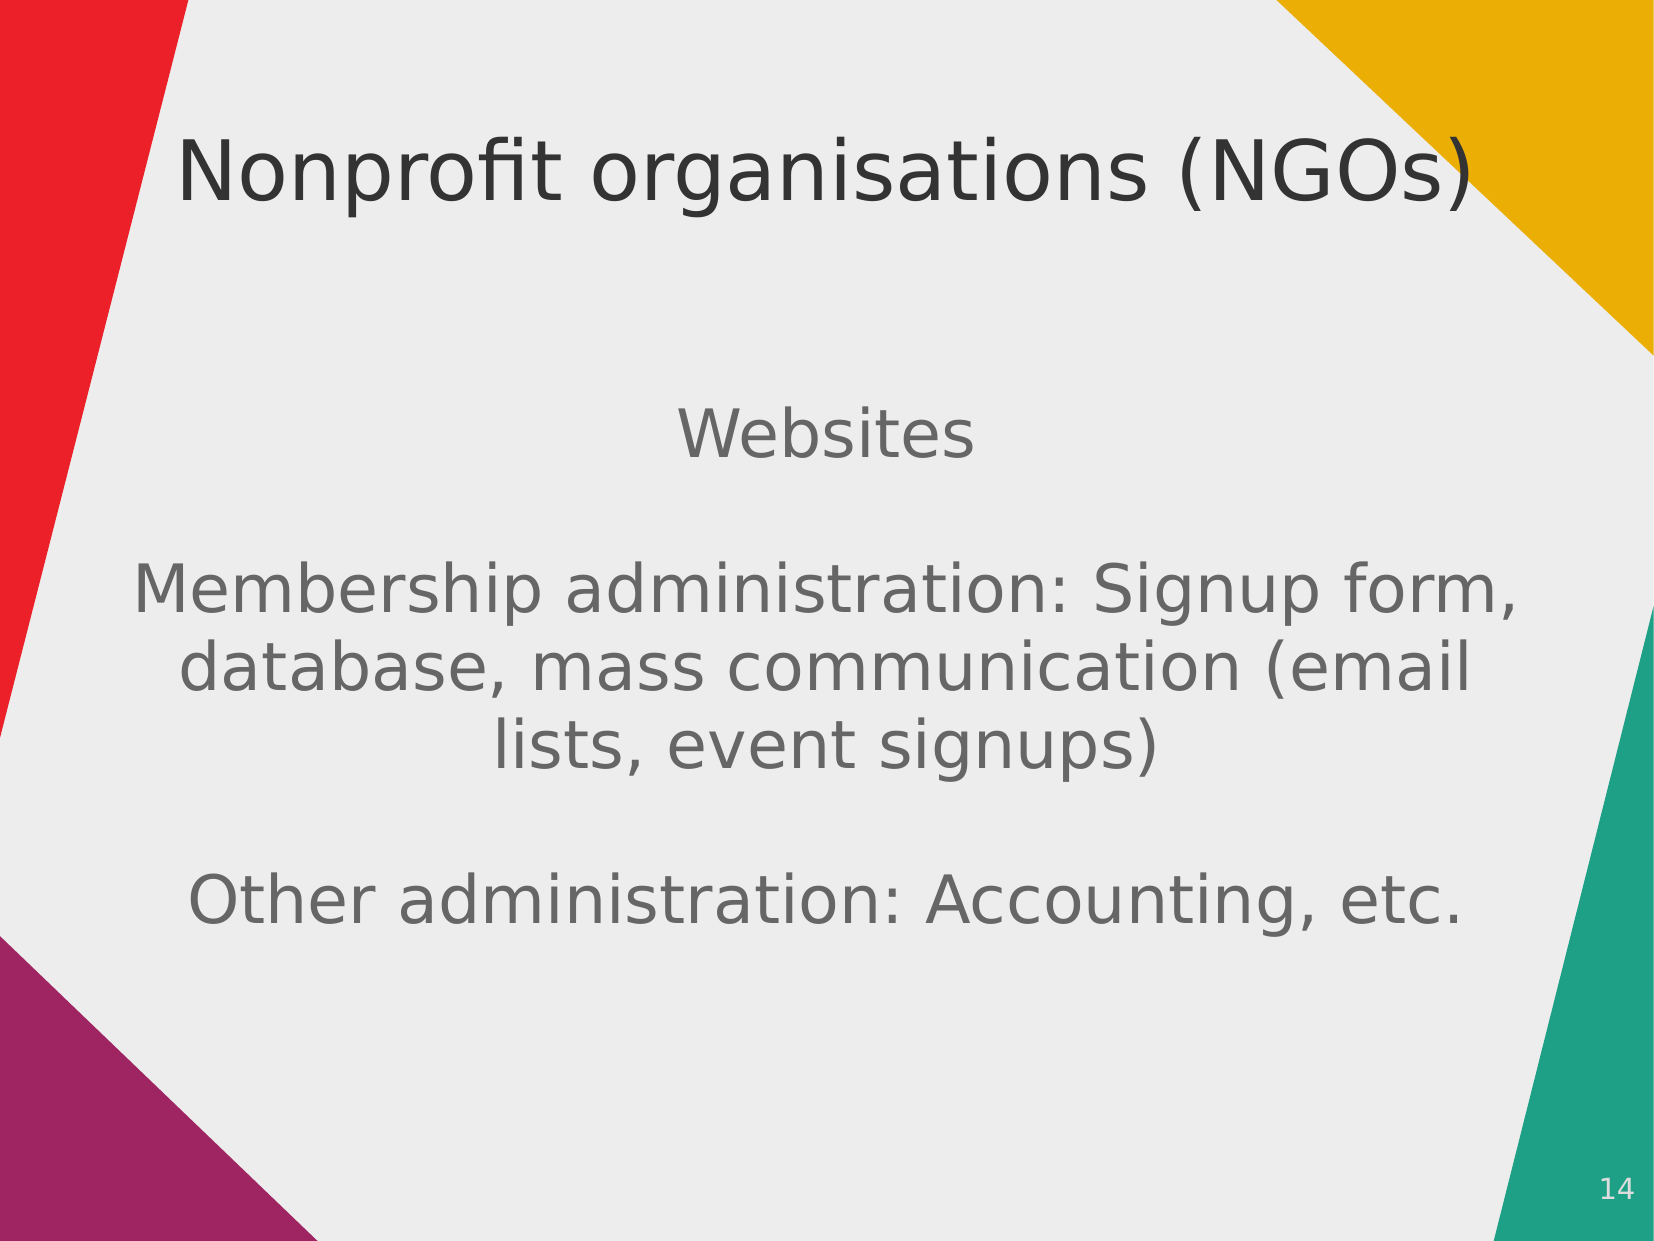

# Nonprofit organisations (NGOs)
Websites
Membership administration: Signup form, database, mass communication (email lists, event signups)
Other administration: Accounting, etc.
14